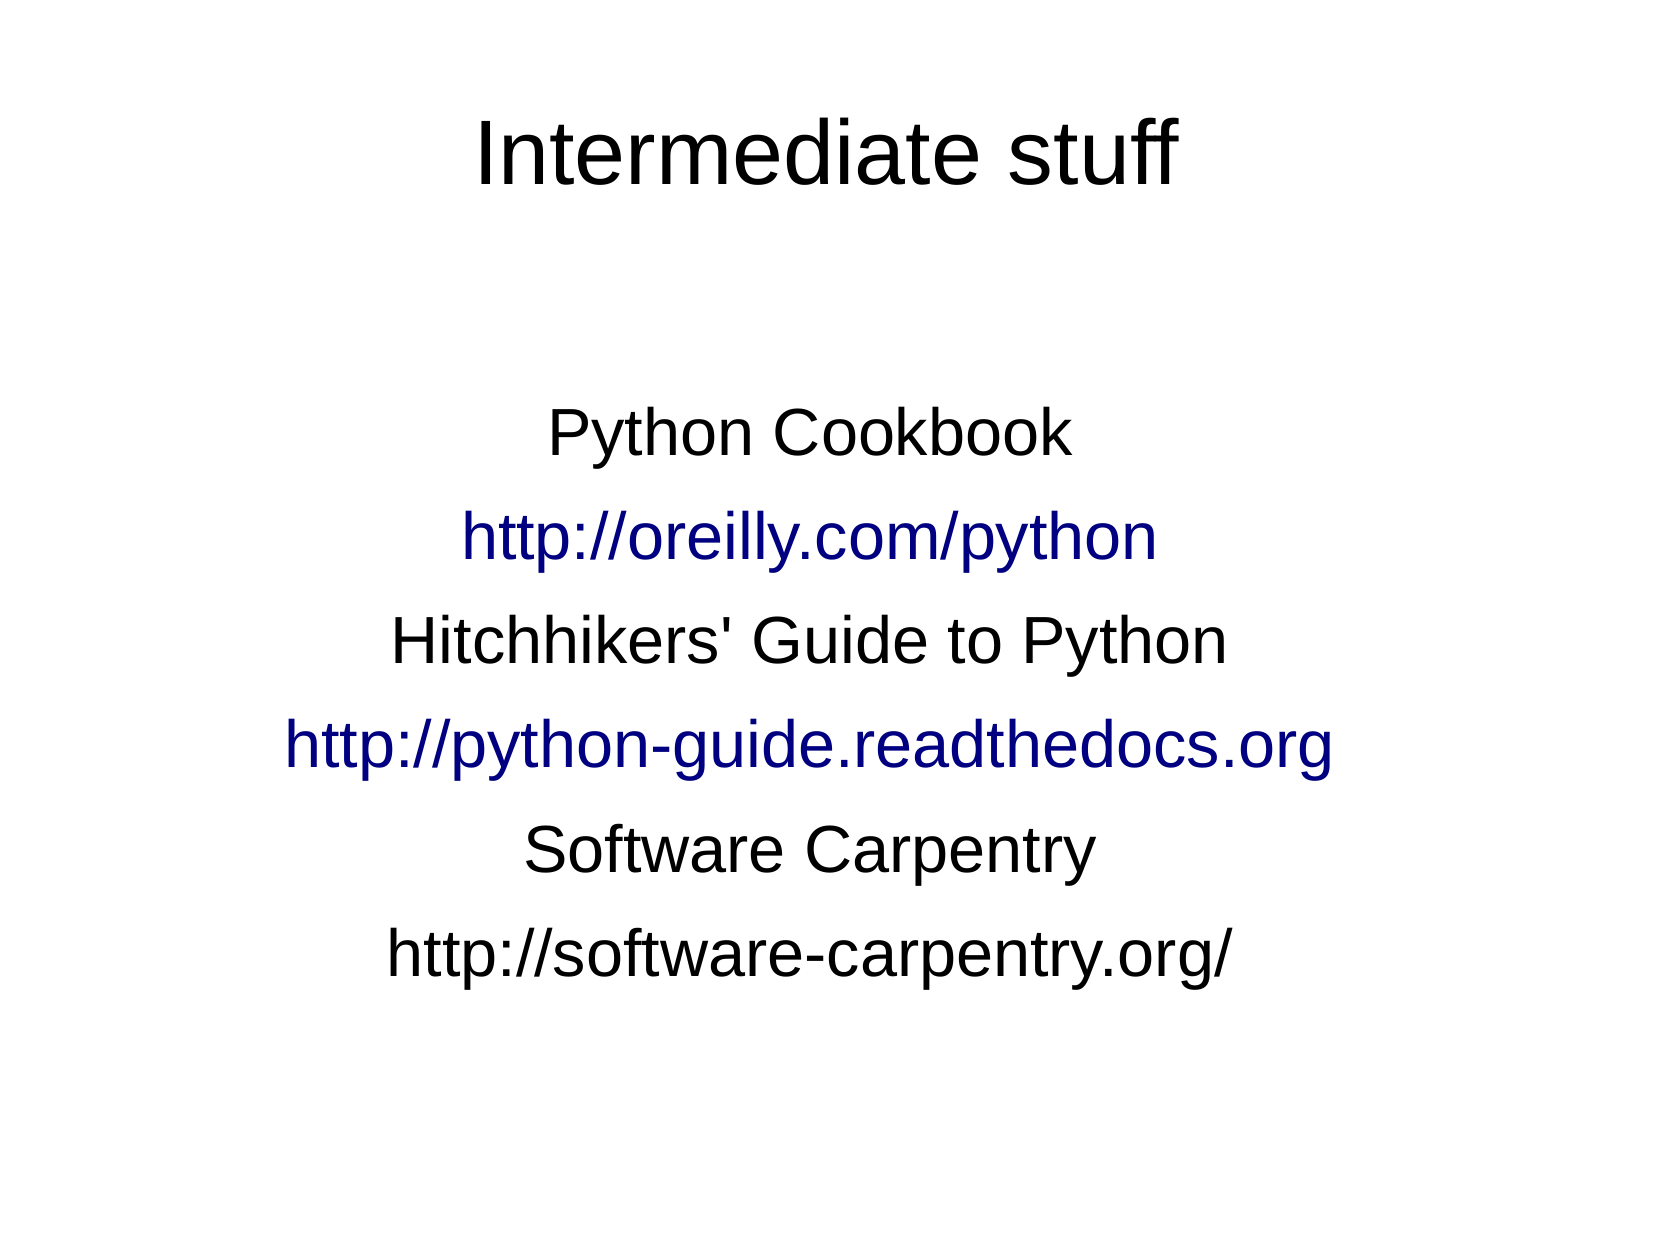

# Intermediate stuff
Python Cookbook
http://oreilly.com/python
Hitchhikers' Guide to Python
http://python-guide.readthedocs.org
Software Carpentry
http://software-carpentry.org/